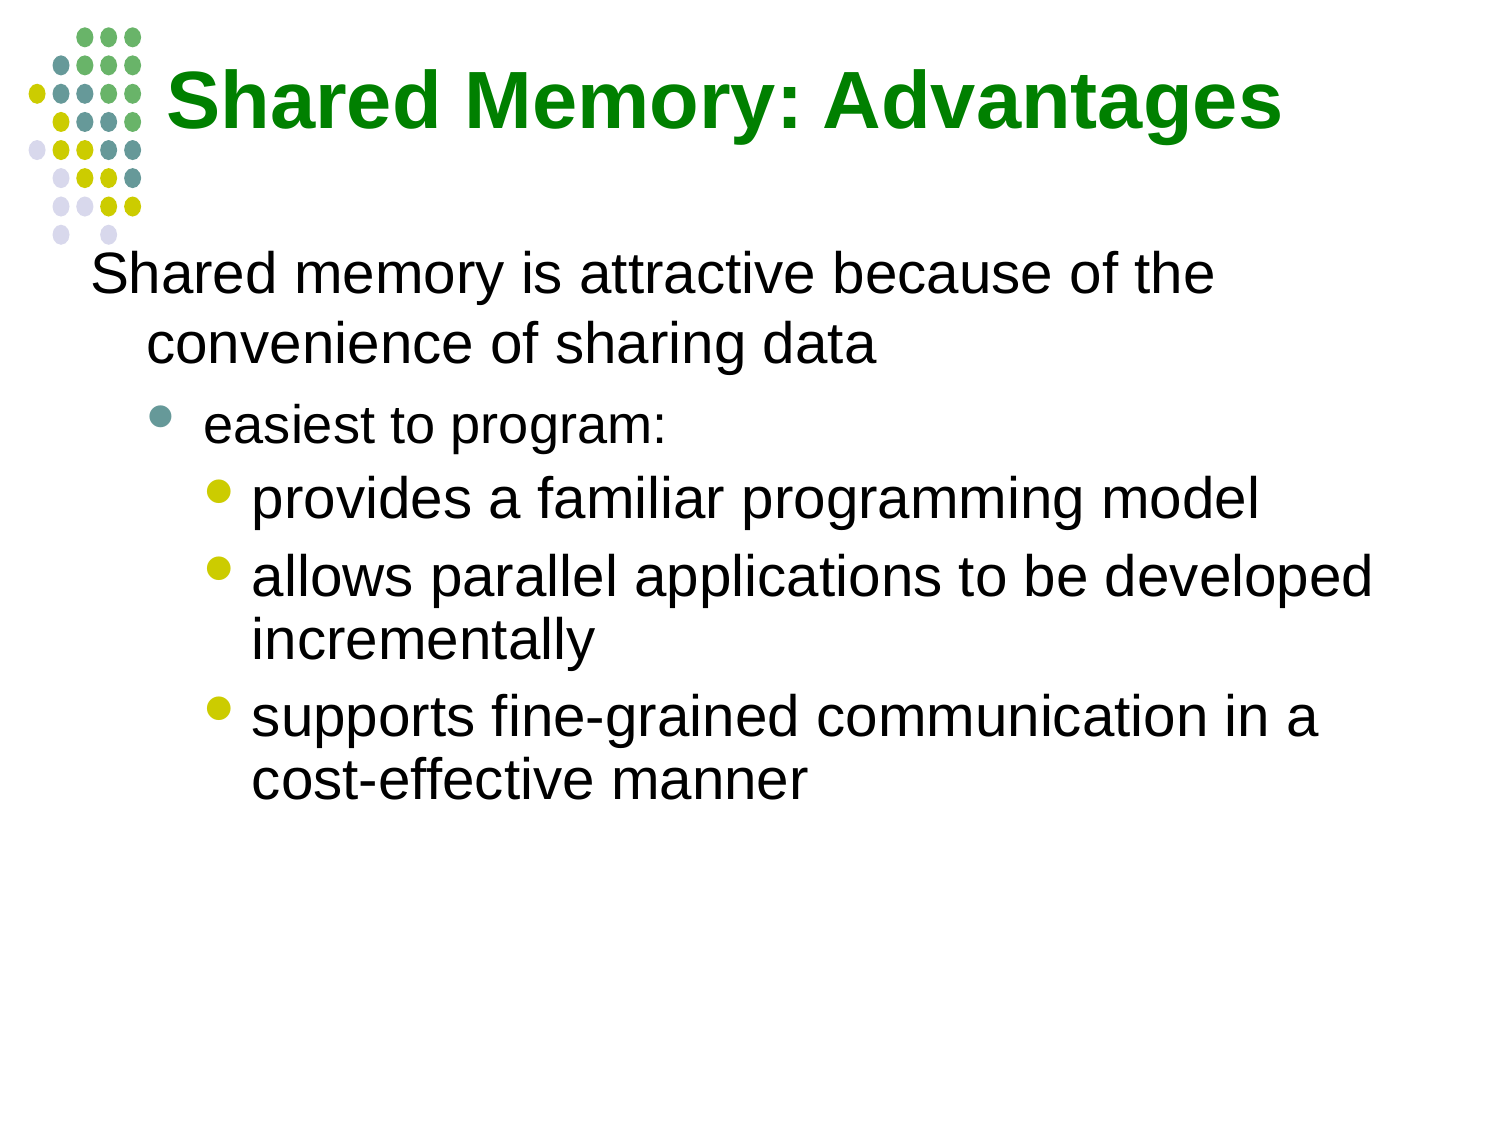

# Shared Memory: Advantages
Shared memory is attractive because of the convenience of sharing data
easiest to program:
provides a familiar programming model
allows parallel applications to be developed incrementally
supports fine-grained communication in a cost-effective manner